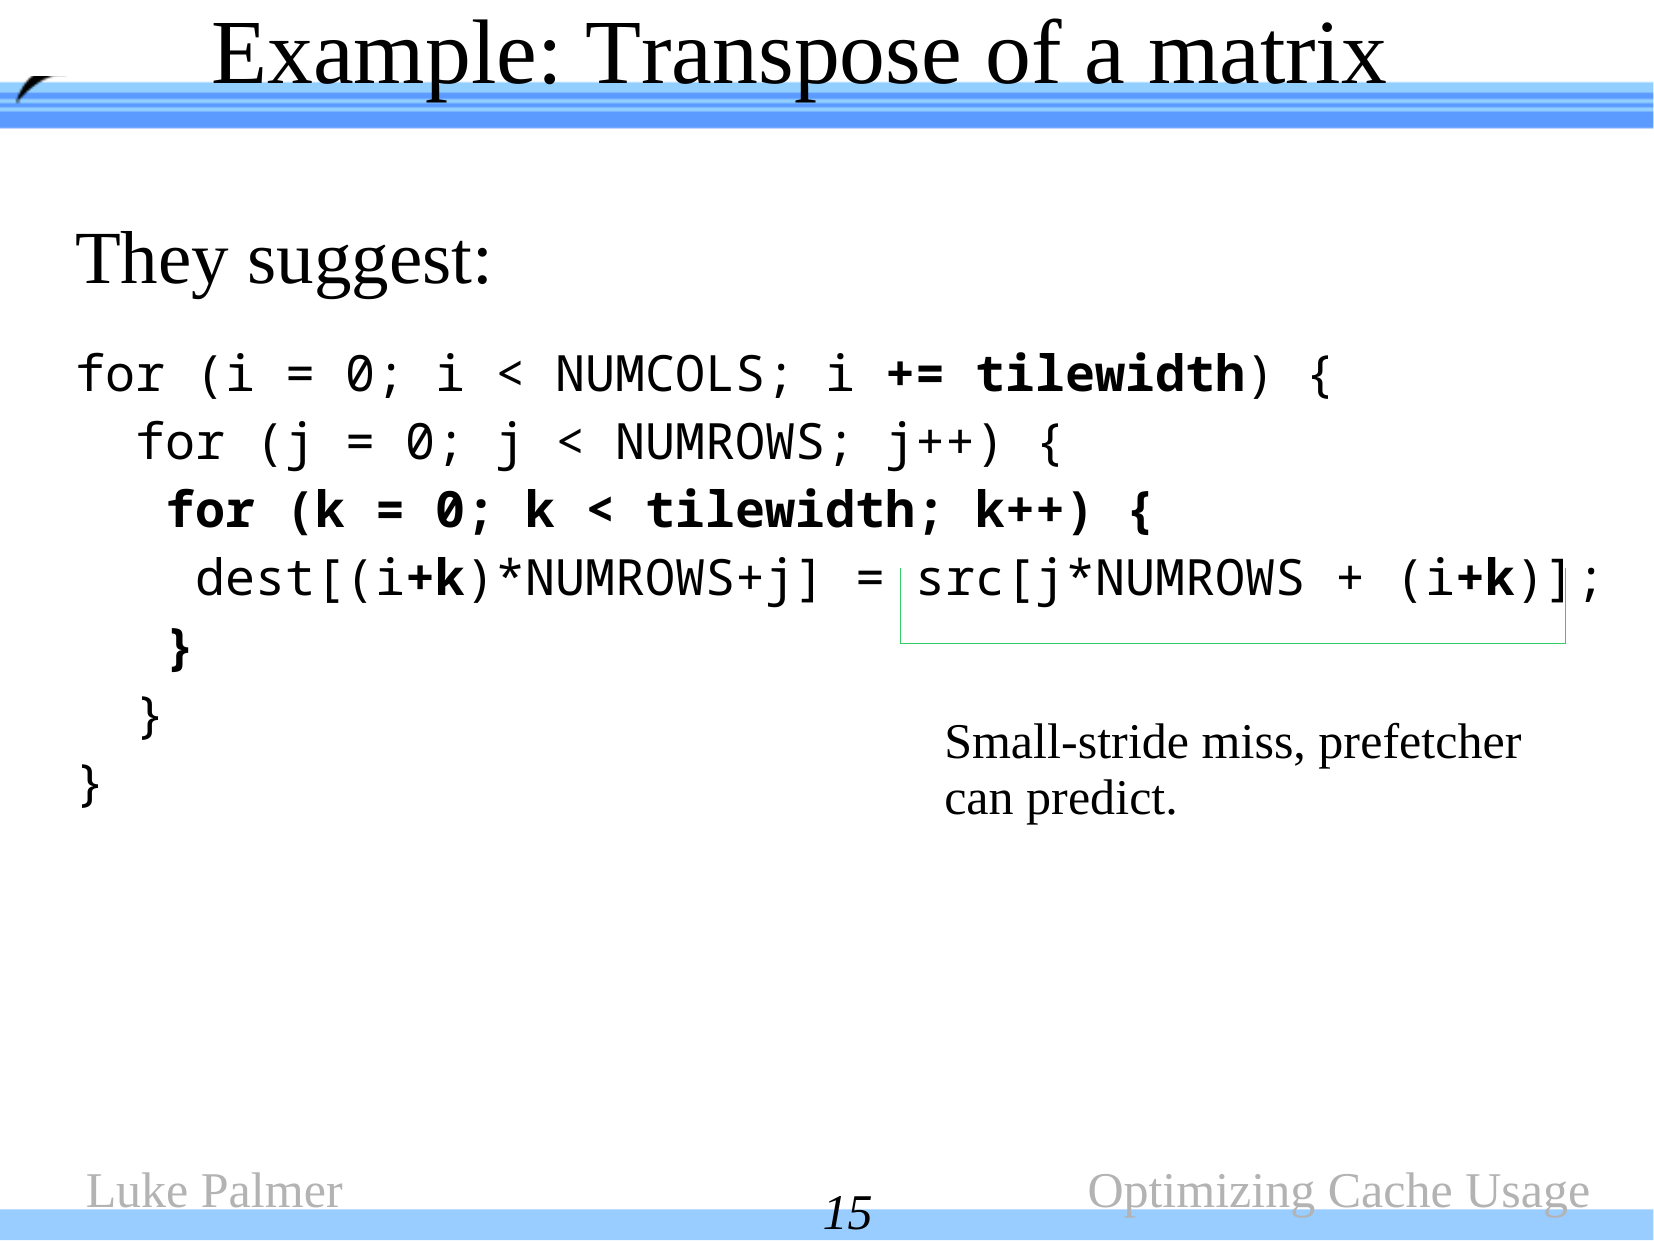

# Example: Transpose of a matrix
They suggest:
for (i = 0; i < NUMCOLS; i += tilewidth) {
 for (j = 0; j < NUMROWS; j++) {
 for (k = 0; k < tilewidth; k++) {
 dest[(i+k)*NUMROWS+j] = src[j*NUMROWS + (i+k)];
 }
 }
}
Small-stride miss, prefetcher
can predict.